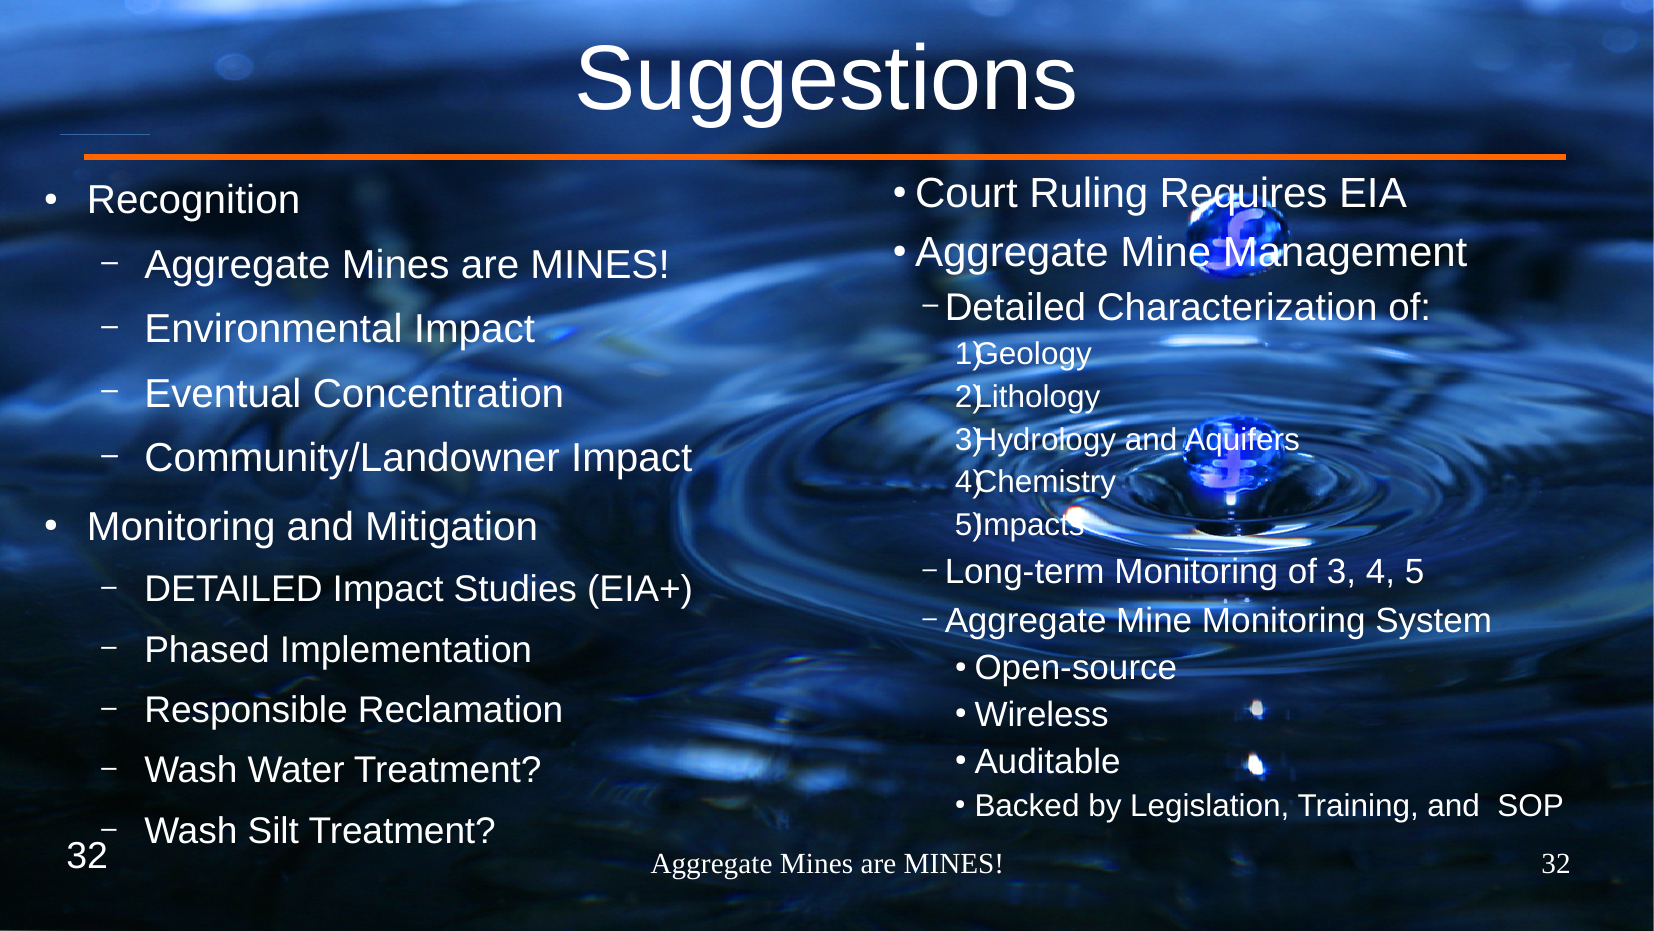

# Suggestions
Court Ruling Requires EIA
Aggregate Mine Management
Detailed Characterization of:
Geology
Lithology
Hydrology and Aquifers
Chemistry
Impacts
Long-term Monitoring of 3, 4, 5
Aggregate Mine Monitoring System
Open-source
Wireless
Auditable
Backed by Legislation, Training, and SOP
Recognition
Aggregate Mines are MINES!
Environmental Impact
Eventual Concentration
Community/Landowner Impact
Monitoring and Mitigation
DETAILED Impact Studies (EIA+)
Phased Implementation
Responsible Reclamation
Wash Water Treatment?
Wash Silt Treatment?
Aggregate Mines are MINES!
32